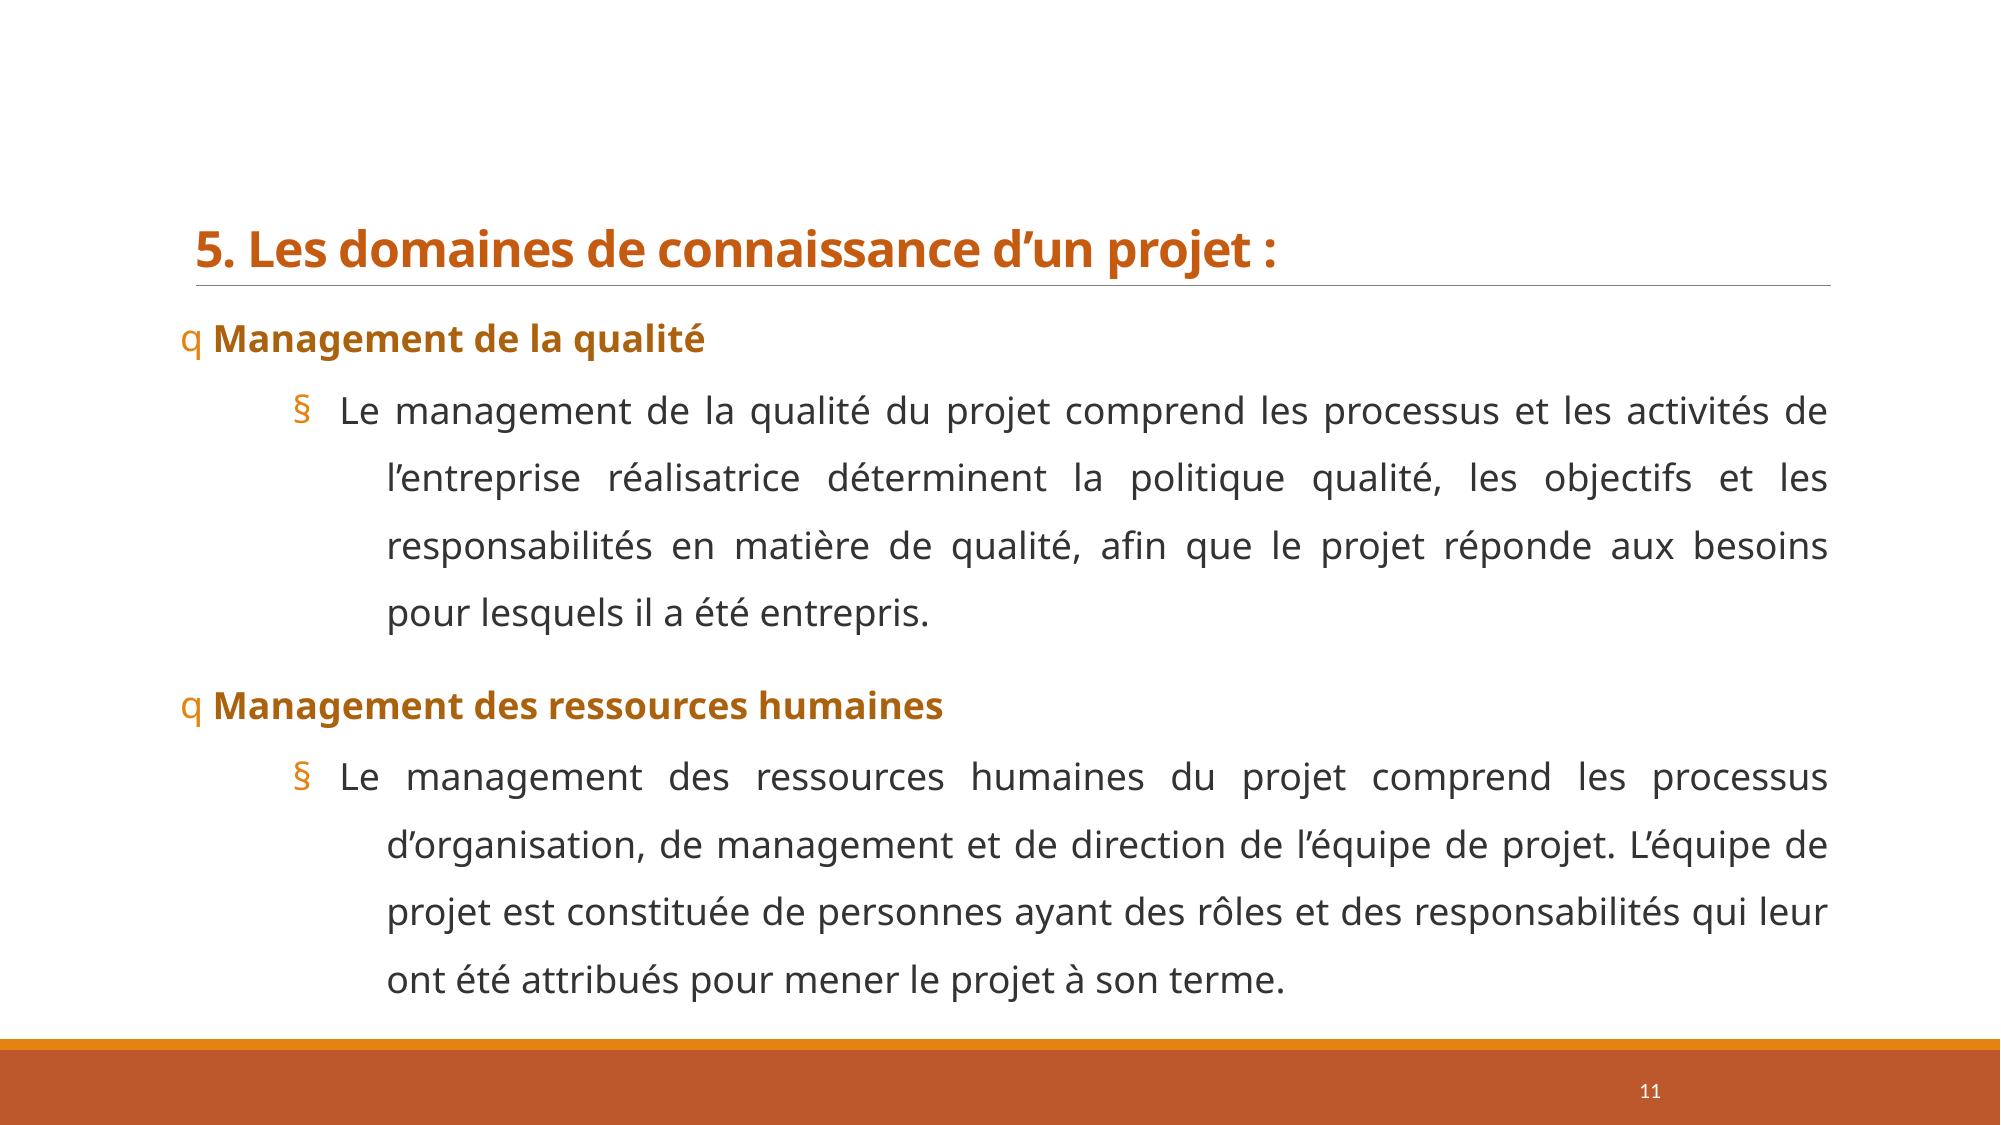

# 5. Les domaines de connaissance d’un projet :
 Management de la qualité
Le management de la qualité du projet comprend les processus et les activités de l’entreprise réalisatrice déterminent la politique qualité, les objectifs et les responsabilités en matière de qualité, afin que le projet réponde aux besoins pour lesquels il a été entrepris.
 Management des ressources humaines
Le management des ressources humaines du projet comprend les processus d’organisation, de management et de direction de l’équipe de projet. L’équipe de projet est constituée de personnes ayant des rôles et des responsabilités qui leur ont été attribués pour mener le projet à son terme.